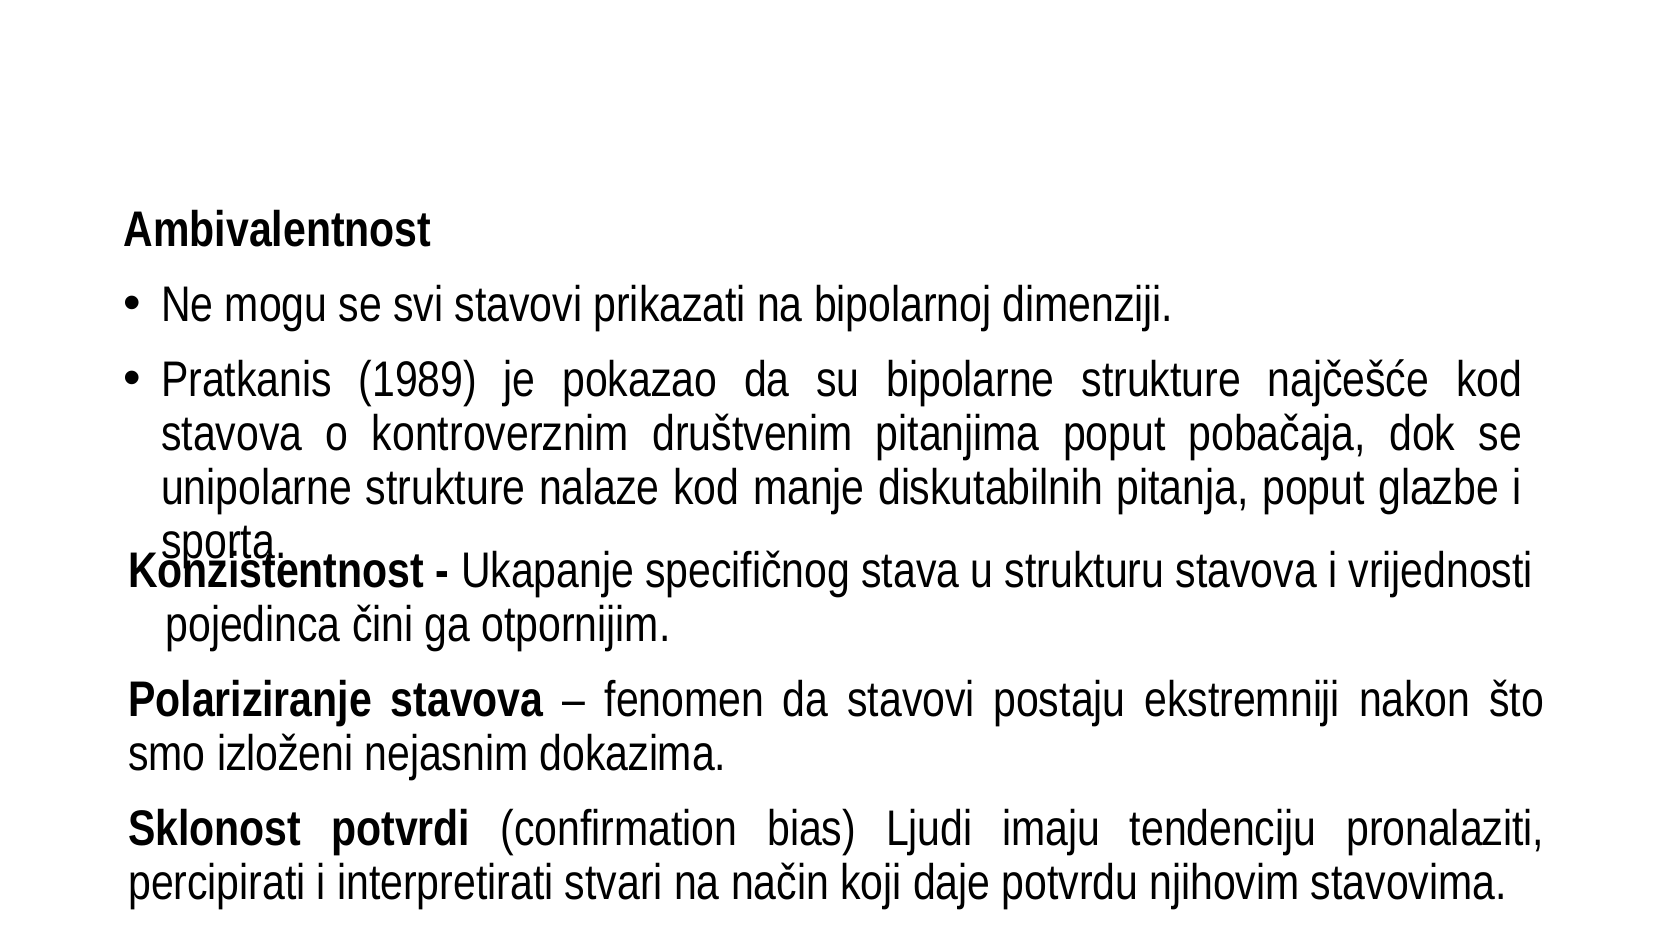

#
Ambivalentnost
Ne mogu se svi stavovi prikazati na bipolarnoj dimenziji.
Pratkanis (1989) je pokazao da su bipolarne strukture najčešće kod stavova o kontroverznim društvenim pitanjima poput pobačaja, dok se unipolarne strukture nalaze kod manje diskutabilnih pitanja, poput glazbe i sporta.
Konzistentnost - Ukapanje specifičnog stava u strukturu stavova i vrijednosti pojedinca čini ga otpornijim.
Polariziranje stavova – fenomen da stavovi postaju ekstremniji nakon što smo izloženi nejasnim dokazima.
Sklonost potvrdi (confirmation bias) Ljudi imaju tendenciju pronalaziti, percipirati i interpretirati stvari na način koji daje potvrdu njihovim stavovima.